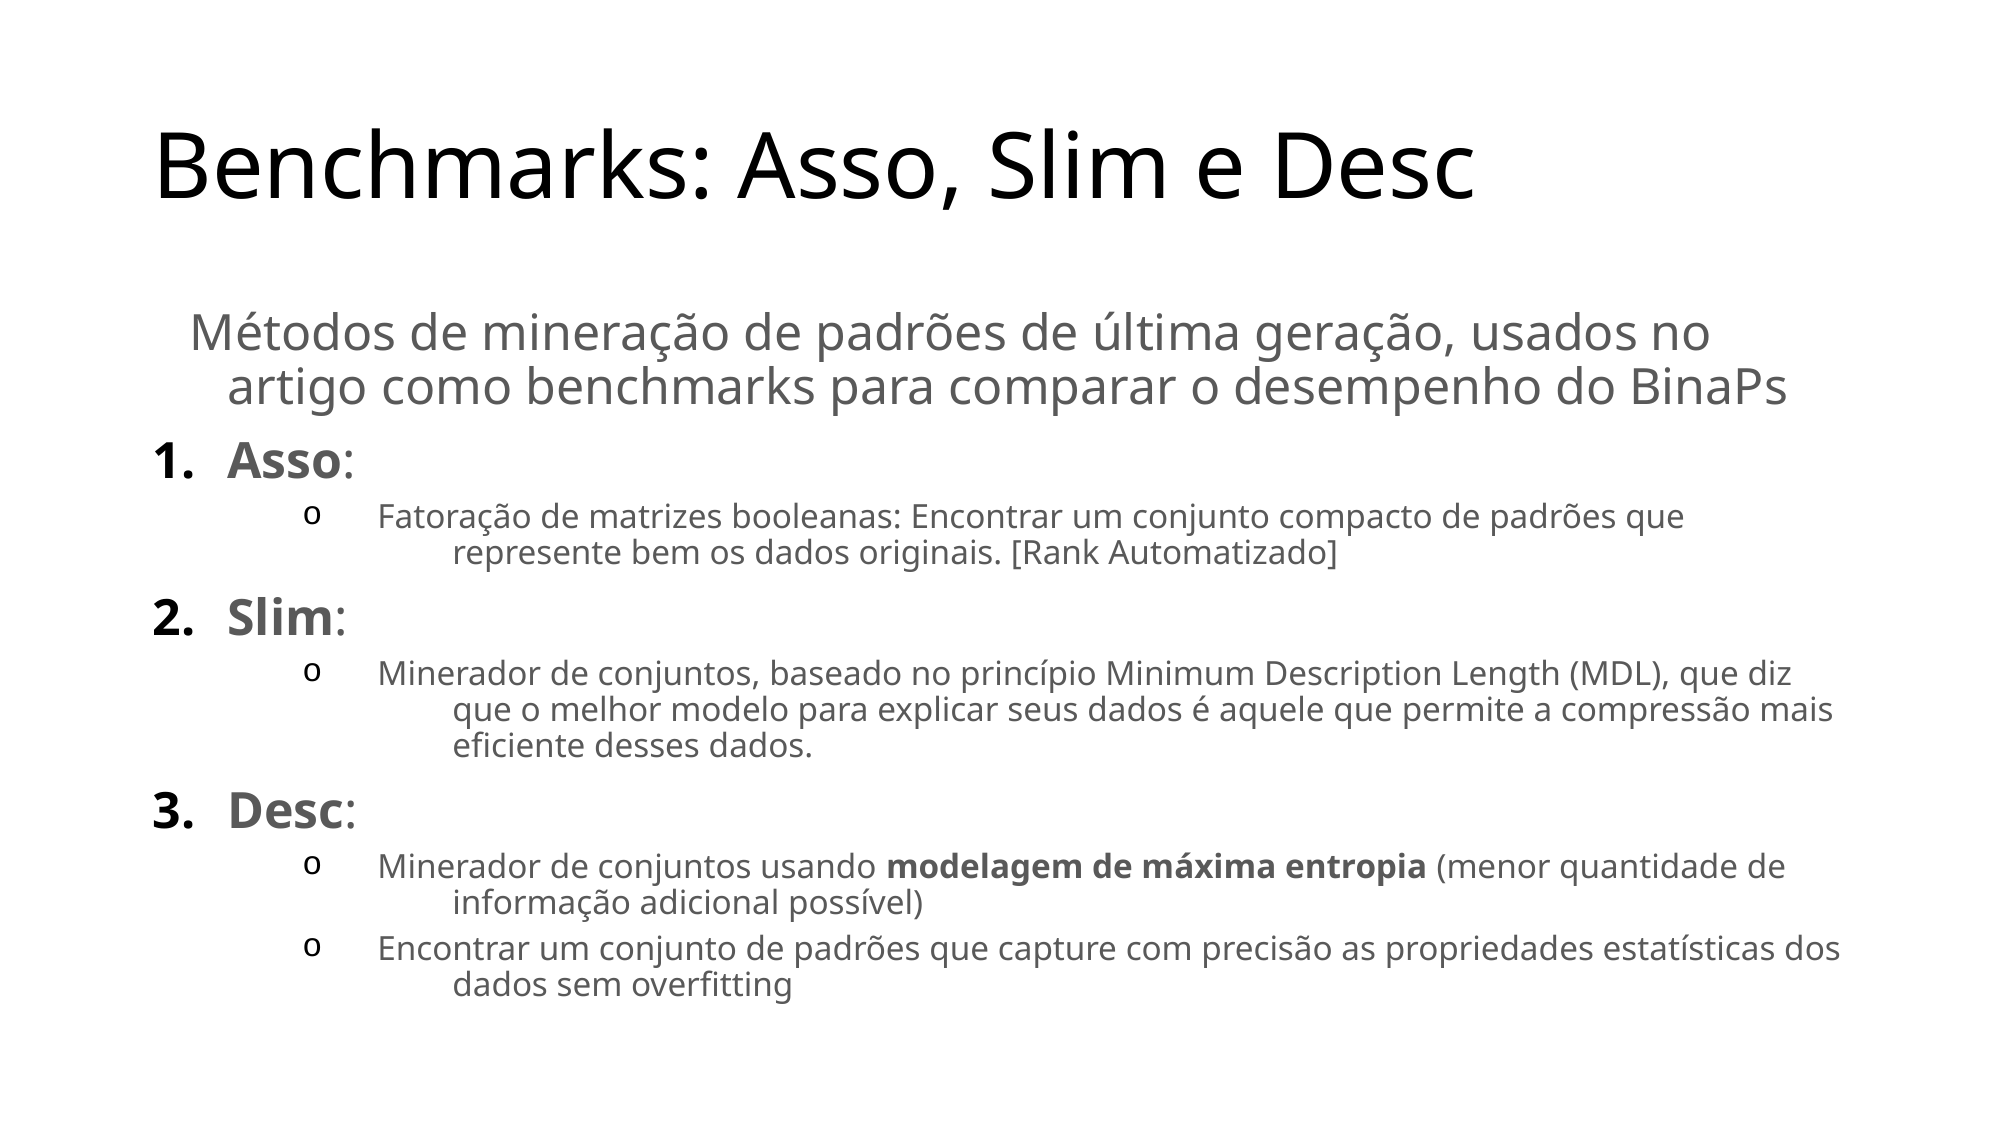

# Benchmarks: Asso, Slim e Desc
Métodos de mineração de padrões de última geração, usados no artigo como benchmarks para comparar o desempenho do BinaPs
Asso:
Fatoração de matrizes booleanas: Encontrar um conjunto compacto de padrões que represente bem os dados originais. [Rank Automatizado]
Slim:
Minerador de conjuntos, baseado no princípio Minimum Description Length (MDL), que diz que o melhor modelo para explicar seus dados é aquele que permite a compressão mais eficiente desses dados.
Desc:
Minerador de conjuntos usando modelagem de máxima entropia (menor quantidade de informação adicional possível)
Encontrar um conjunto de padrões que capture com precisão as propriedades estatísticas dos dados sem overfitting